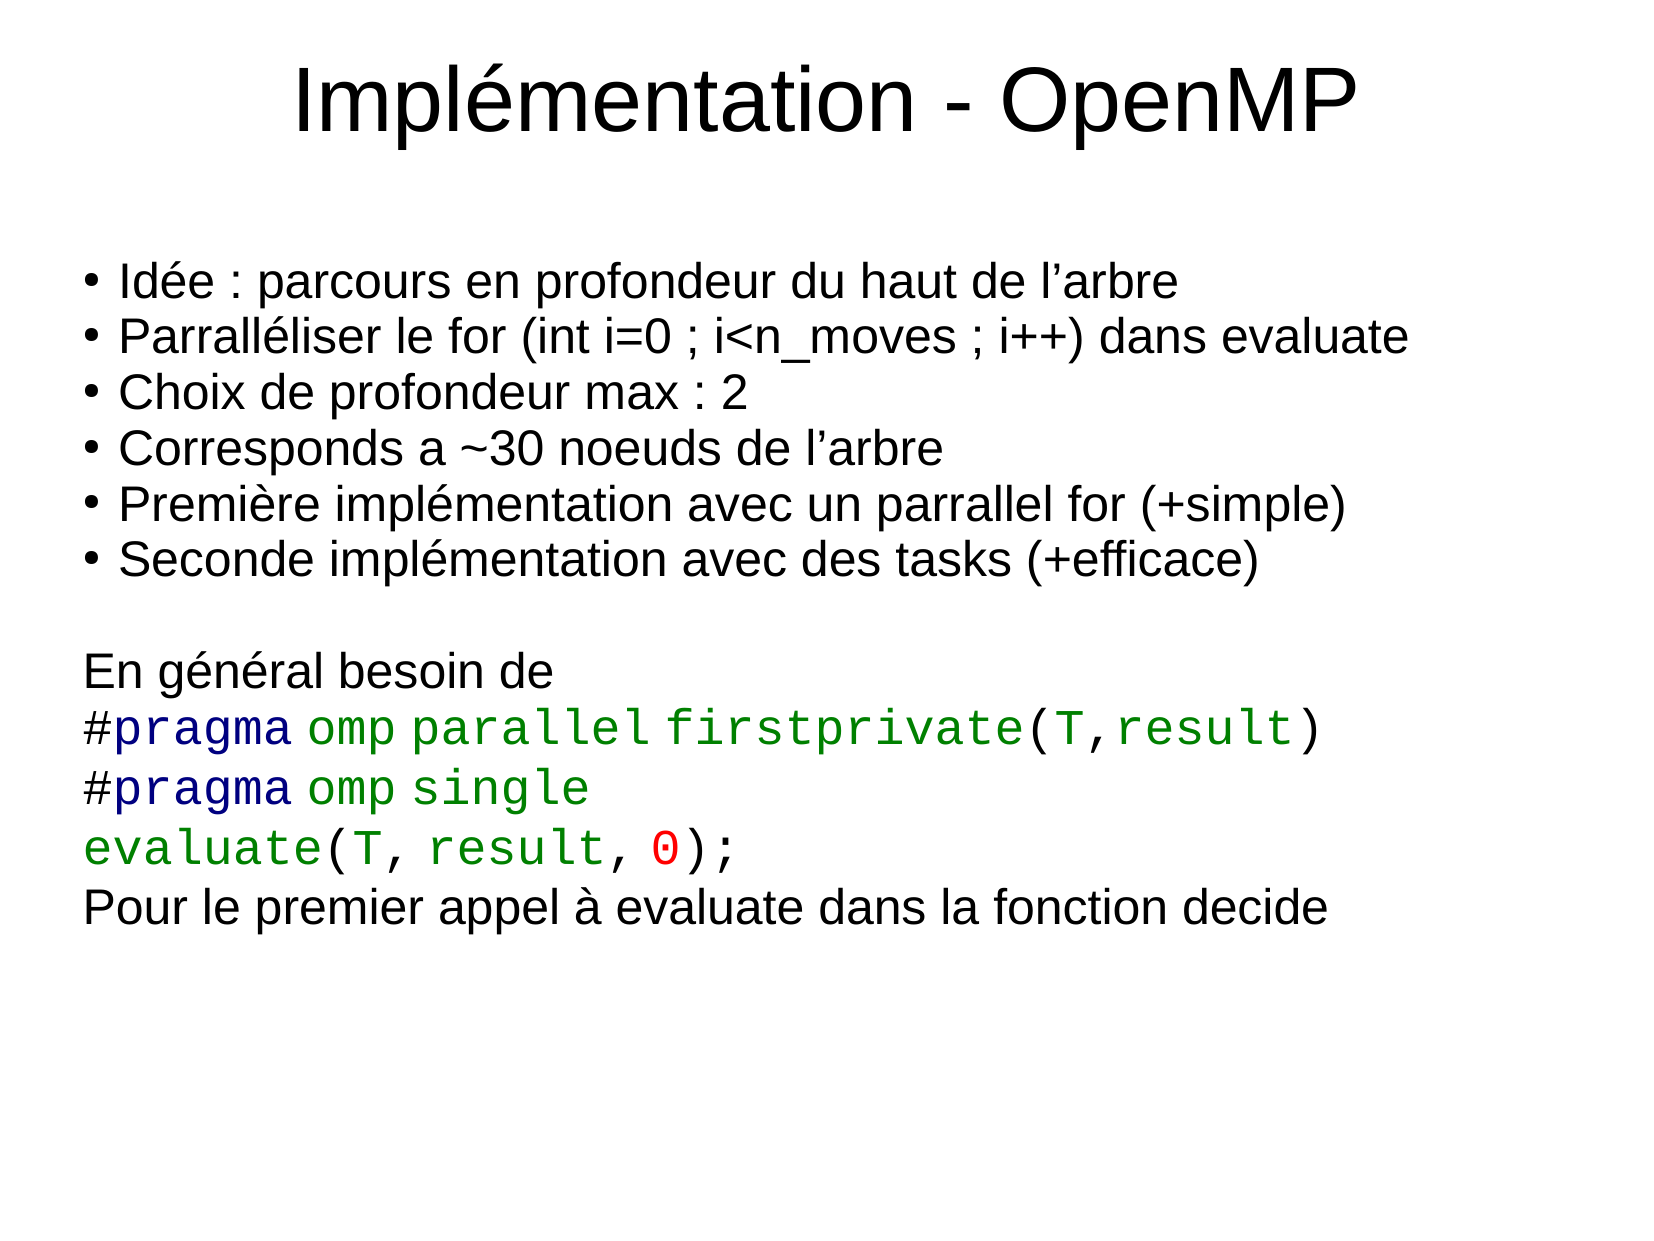

# Implémentation - OpenMP
Idée : parcours en profondeur du haut de l’arbre
Parralléliser le for (int i=0 ; i<n_moves ; i++) dans evaluate
Choix de profondeur max : 2
Corresponds a ~30 noeuds de l’arbre
Première implémentation avec un parrallel for (+simple)
Seconde implémentation avec des tasks (+efficace)
En général besoin de
#pragma omp parallel firstprivate(T,result)
#pragma omp single
evaluate(T, result, 0);
Pour le premier appel à evaluate dans la fonction decide